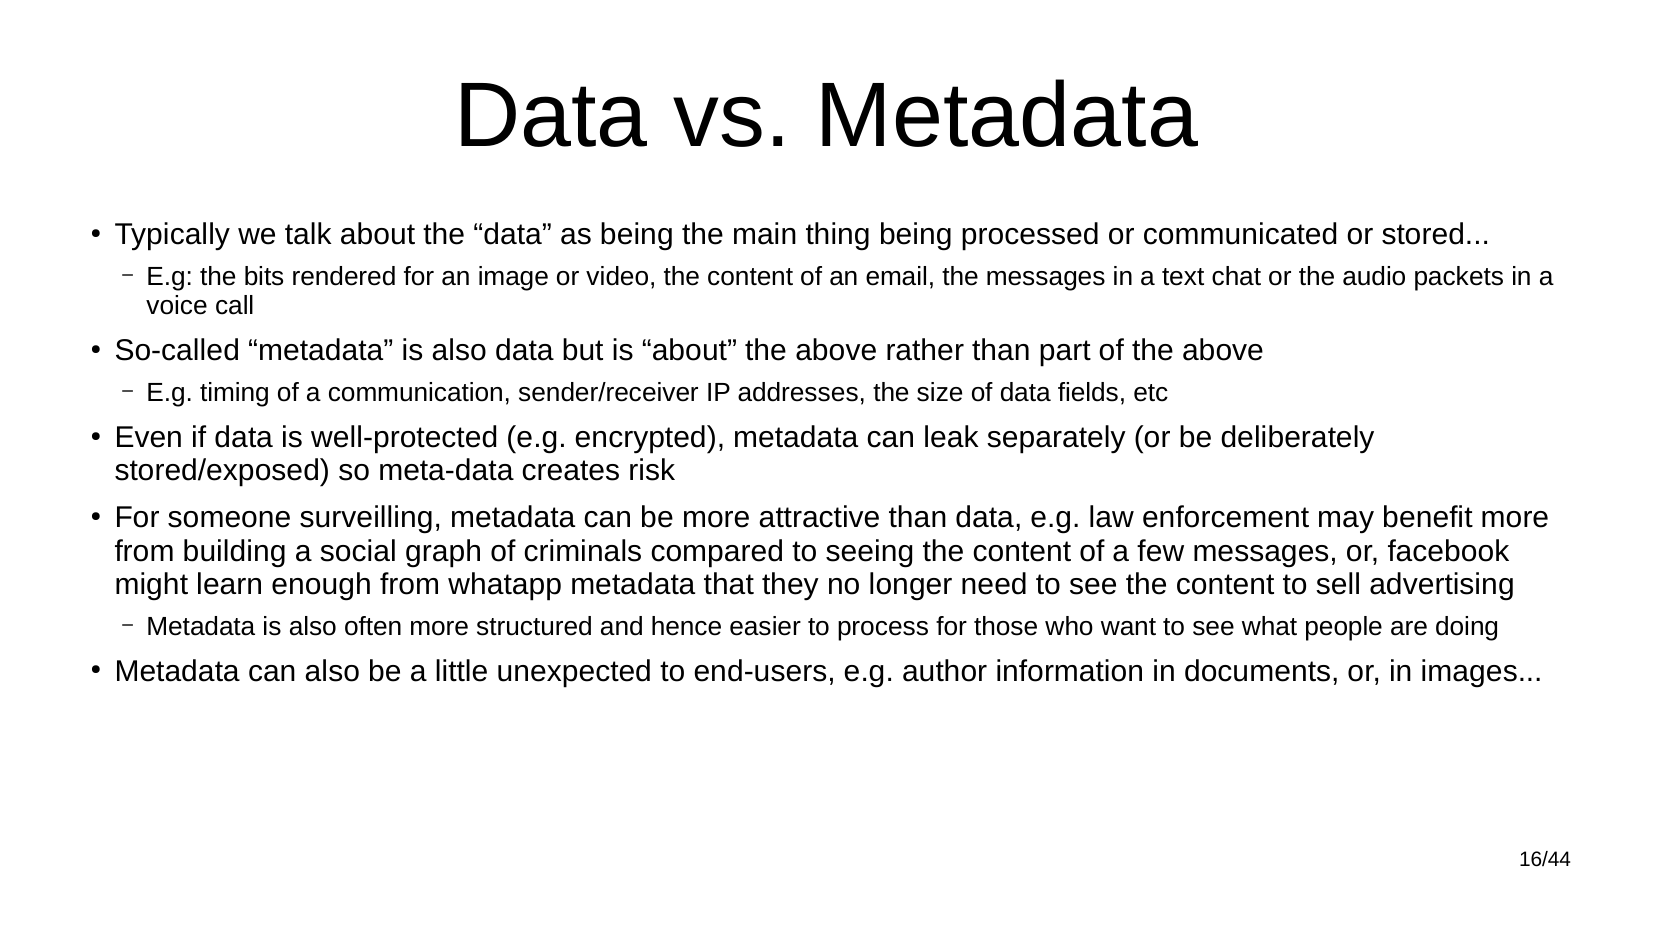

# Data vs. Metadata
Typically we talk about the “data” as being the main thing being processed or communicated or stored...
E.g: the bits rendered for an image or video, the content of an email, the messages in a text chat or the audio packets in a voice call
So-called “metadata” is also data but is “about” the above rather than part of the above
E.g. timing of a communication, sender/receiver IP addresses, the size of data fields, etc
Even if data is well-protected (e.g. encrypted), metadata can leak separately (or be deliberately stored/exposed) so meta-data creates risk
For someone surveilling, metadata can be more attractive than data, e.g. law enforcement may benefit more from building a social graph of criminals compared to seeing the content of a few messages, or, facebook might learn enough from whatapp metadata that they no longer need to see the content to sell advertising
Metadata is also often more structured and hence easier to process for those who want to see what people are doing
Metadata can also be a little unexpected to end-users, e.g. author information in documents, or, in images...
16